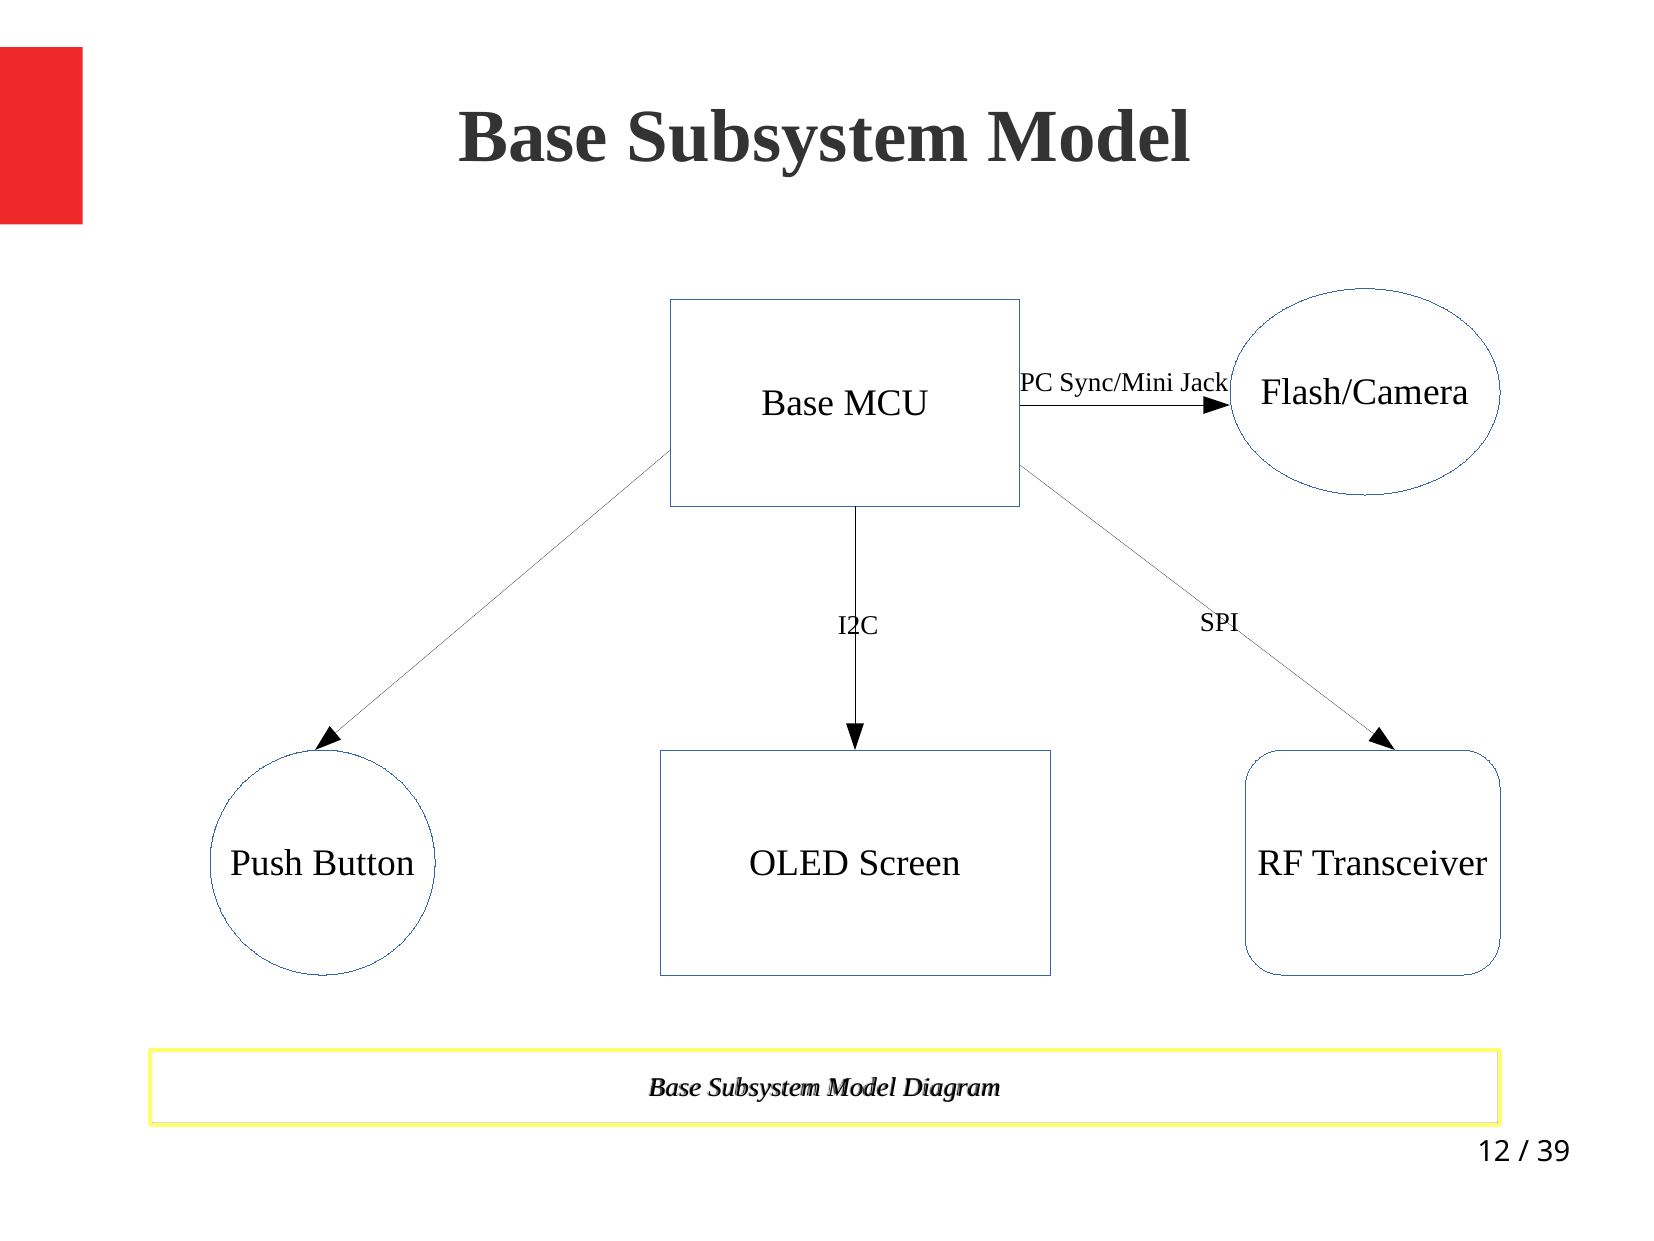

# Base Subsystem Model
Flash/Camera
Base MCU
PC Sync/Mini Jack
SPI
I2C
Push Button
OLED Screen
RF Transceiver
Base Subsystem Model Diagram
12